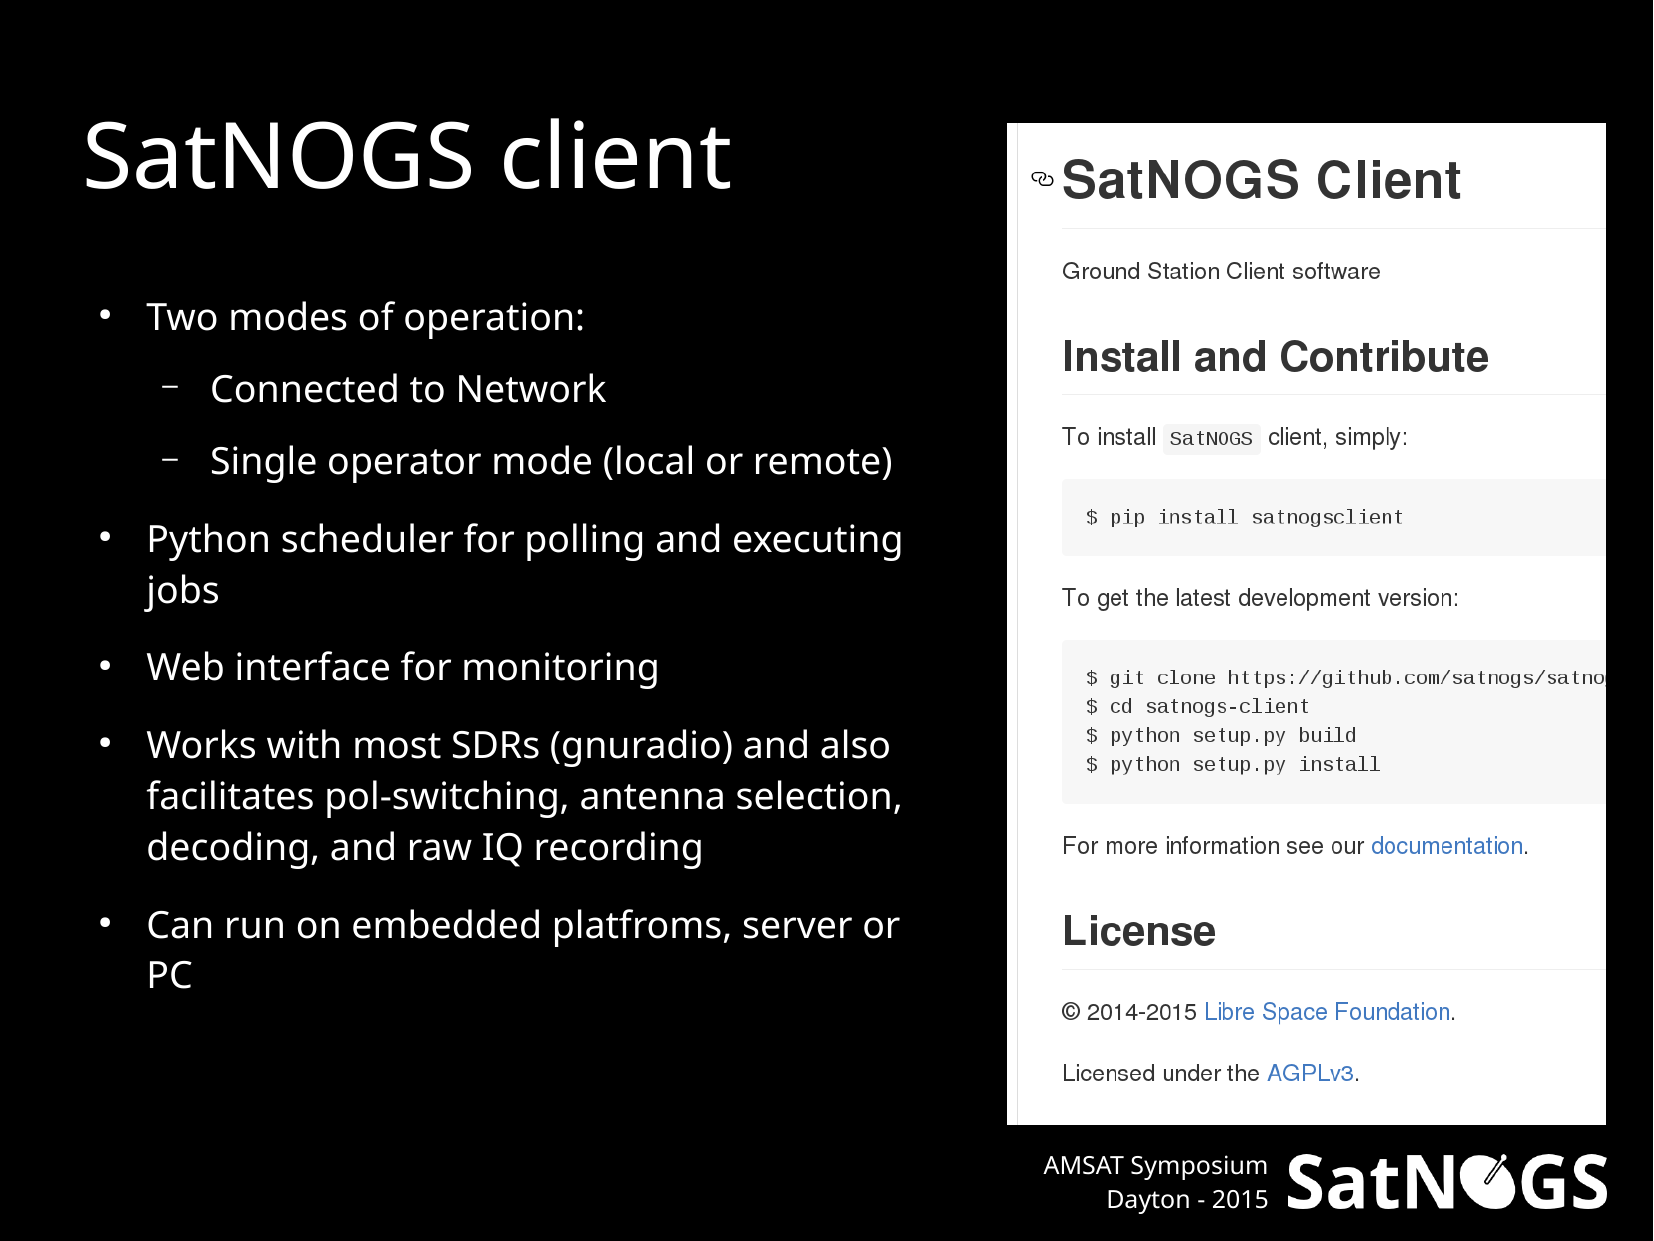

# SatNOGS client
Two modes of operation:
Connected to Network
Single operator mode (local or remote)
Python scheduler for polling and executing
jobs
Web interface for monitoring
Works with most SDRs (gnuradio) and also
facilitates pol-switching, antenna selection,
decoding, and raw IQ recording
Can run on embedded platfroms, server or
PC